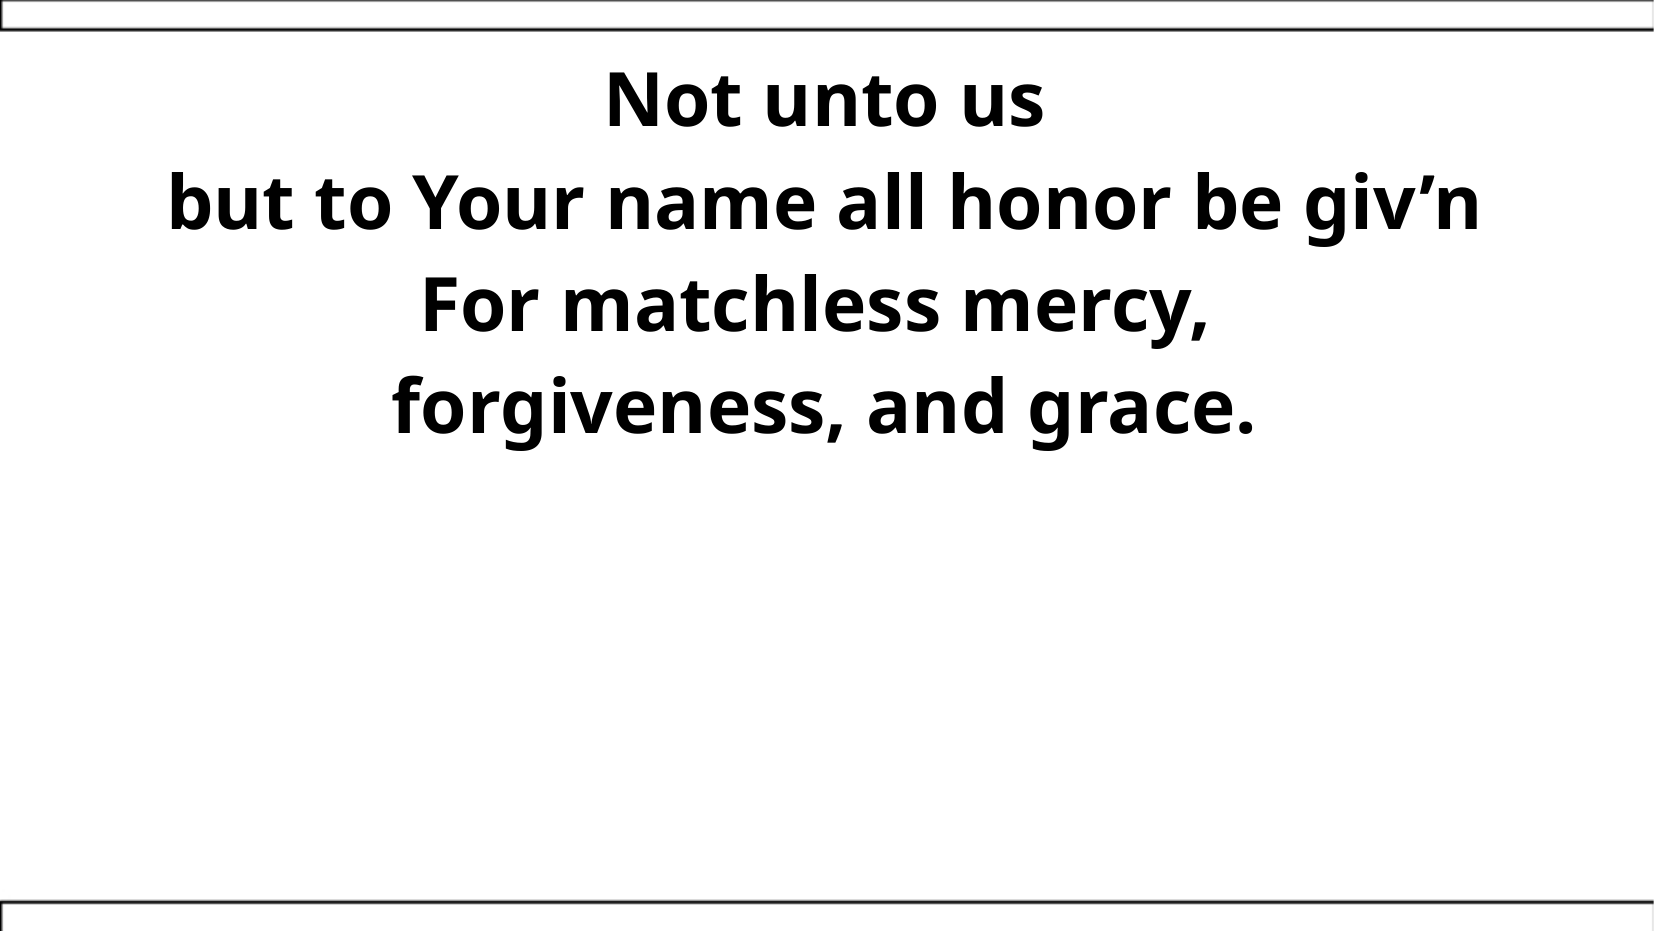

Not unto us
but to Your name all honor be giv’n
For matchless mercy,
forgiveness, and grace.